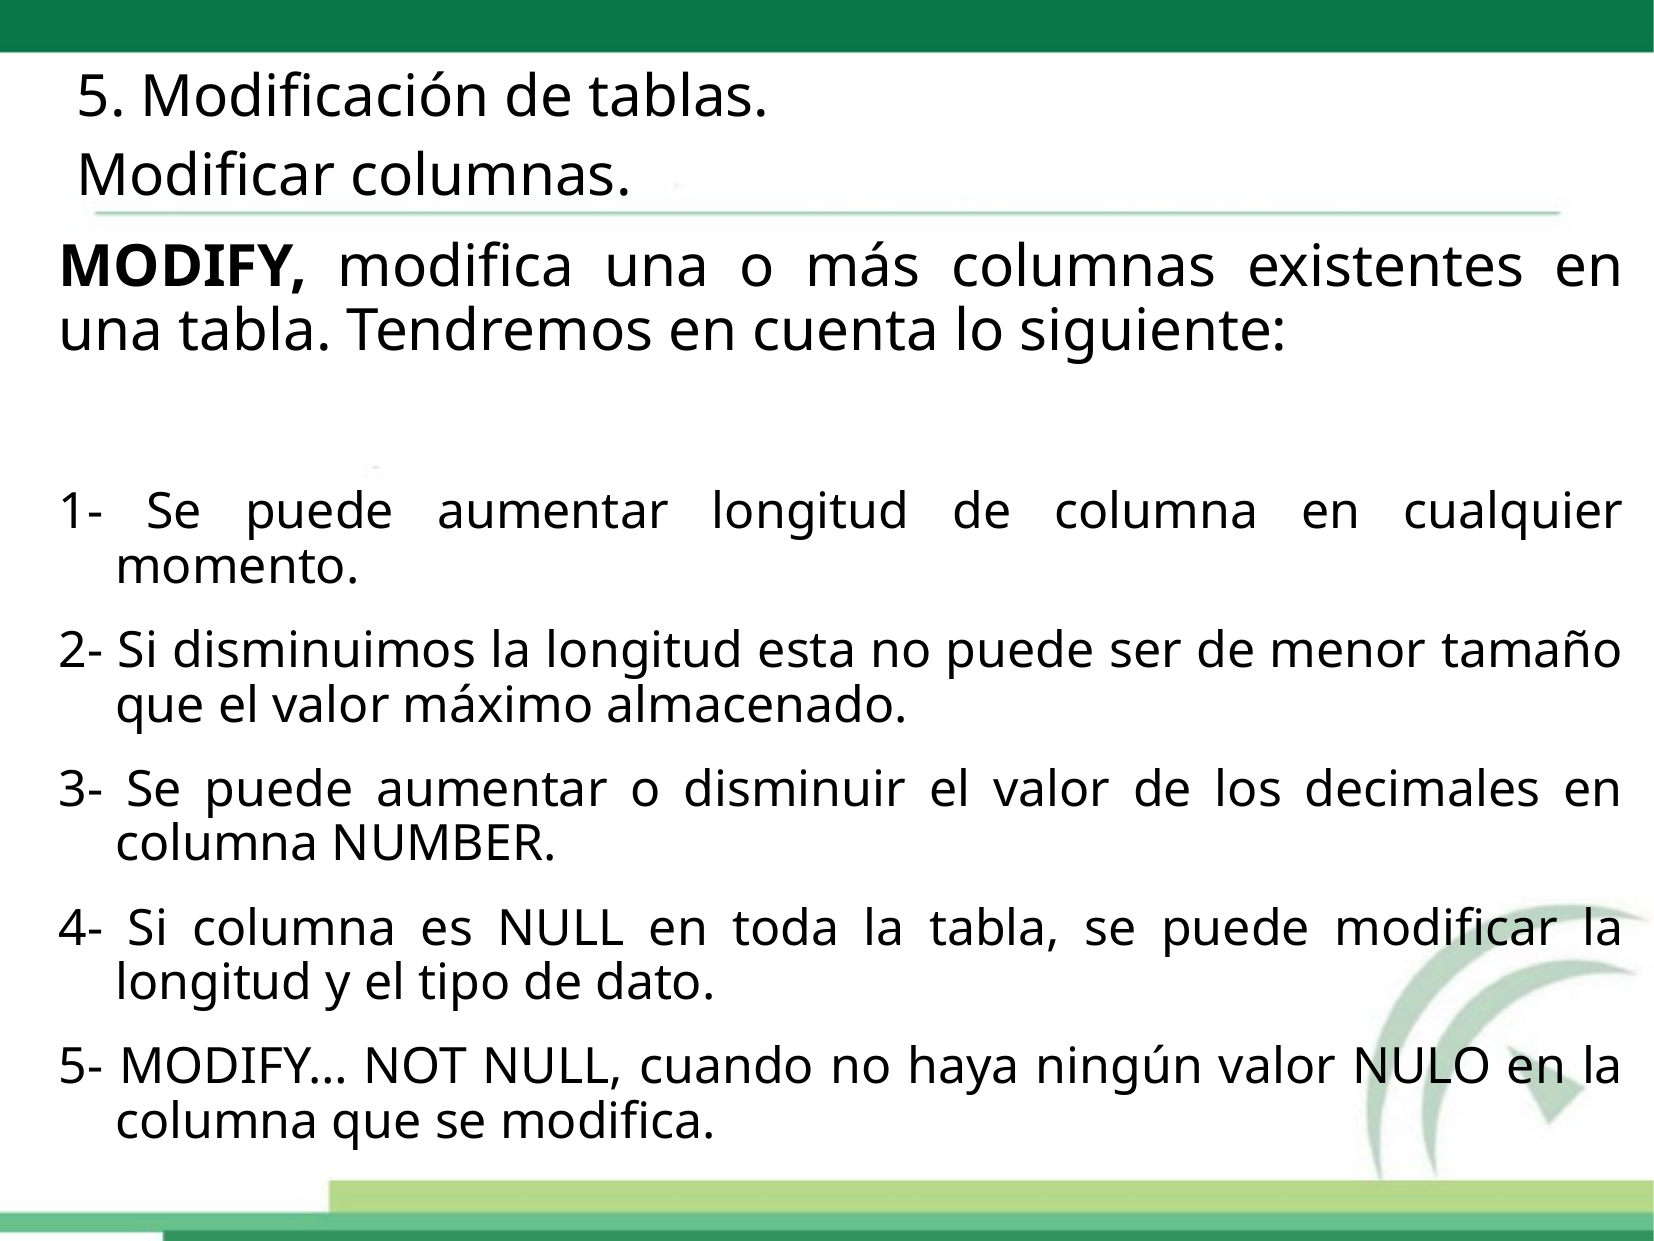

# 5. Modificación de tablas. Modificar columnas.
MODIFY, modifica una o más columnas existentes en una tabla. Tendremos en cuenta lo siguiente:
1- Se puede aumentar longitud de columna en cualquier momento.
2- Si disminuimos la longitud esta no puede ser de menor tamaño que el valor máximo almacenado.
3- Se puede aumentar o disminuir el valor de los decimales en columna NUMBER.
4- Si columna es NULL en toda la tabla, se puede modificar la longitud y el tipo de dato.
5- MODIFY… NOT NULL, cuando no haya ningún valor NULO en la columna que se modifica.